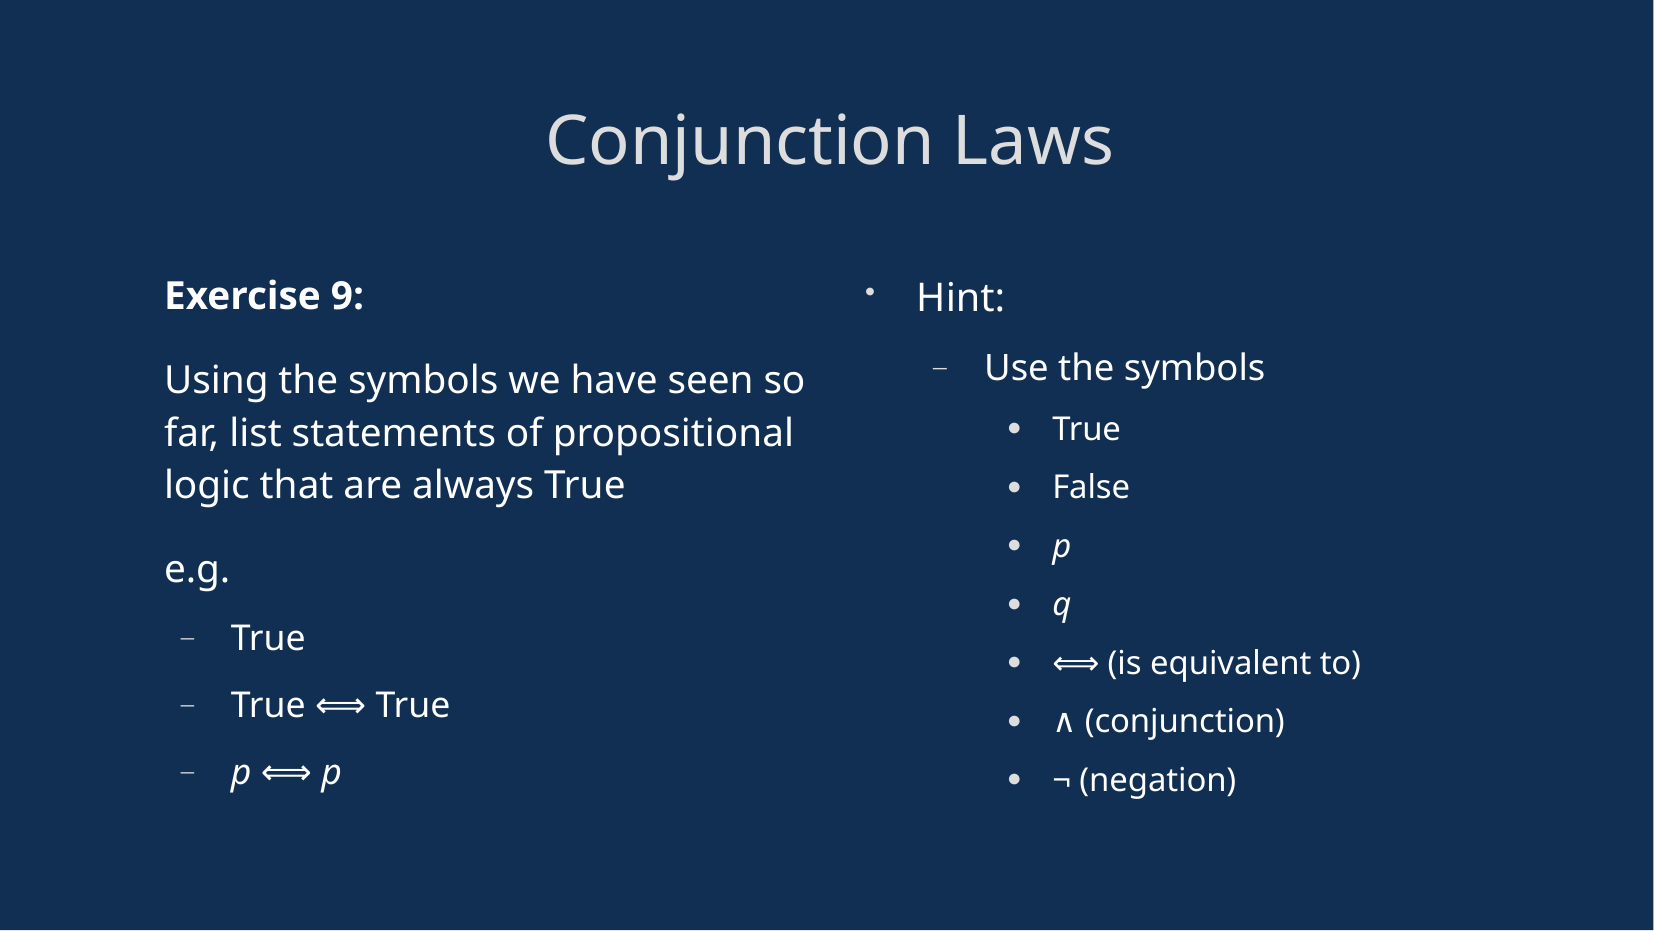

# Conjunction Laws
Exercise 9:
Using the symbols we have seen so far, list statements of propositional logic that are always True
e.g.
True
True ⟺ True
p ⟺ p
Hint:
Use the symbols
True
False
p
q
⟺ (is equivalent to)
∧ (conjunction)
¬ (negation)